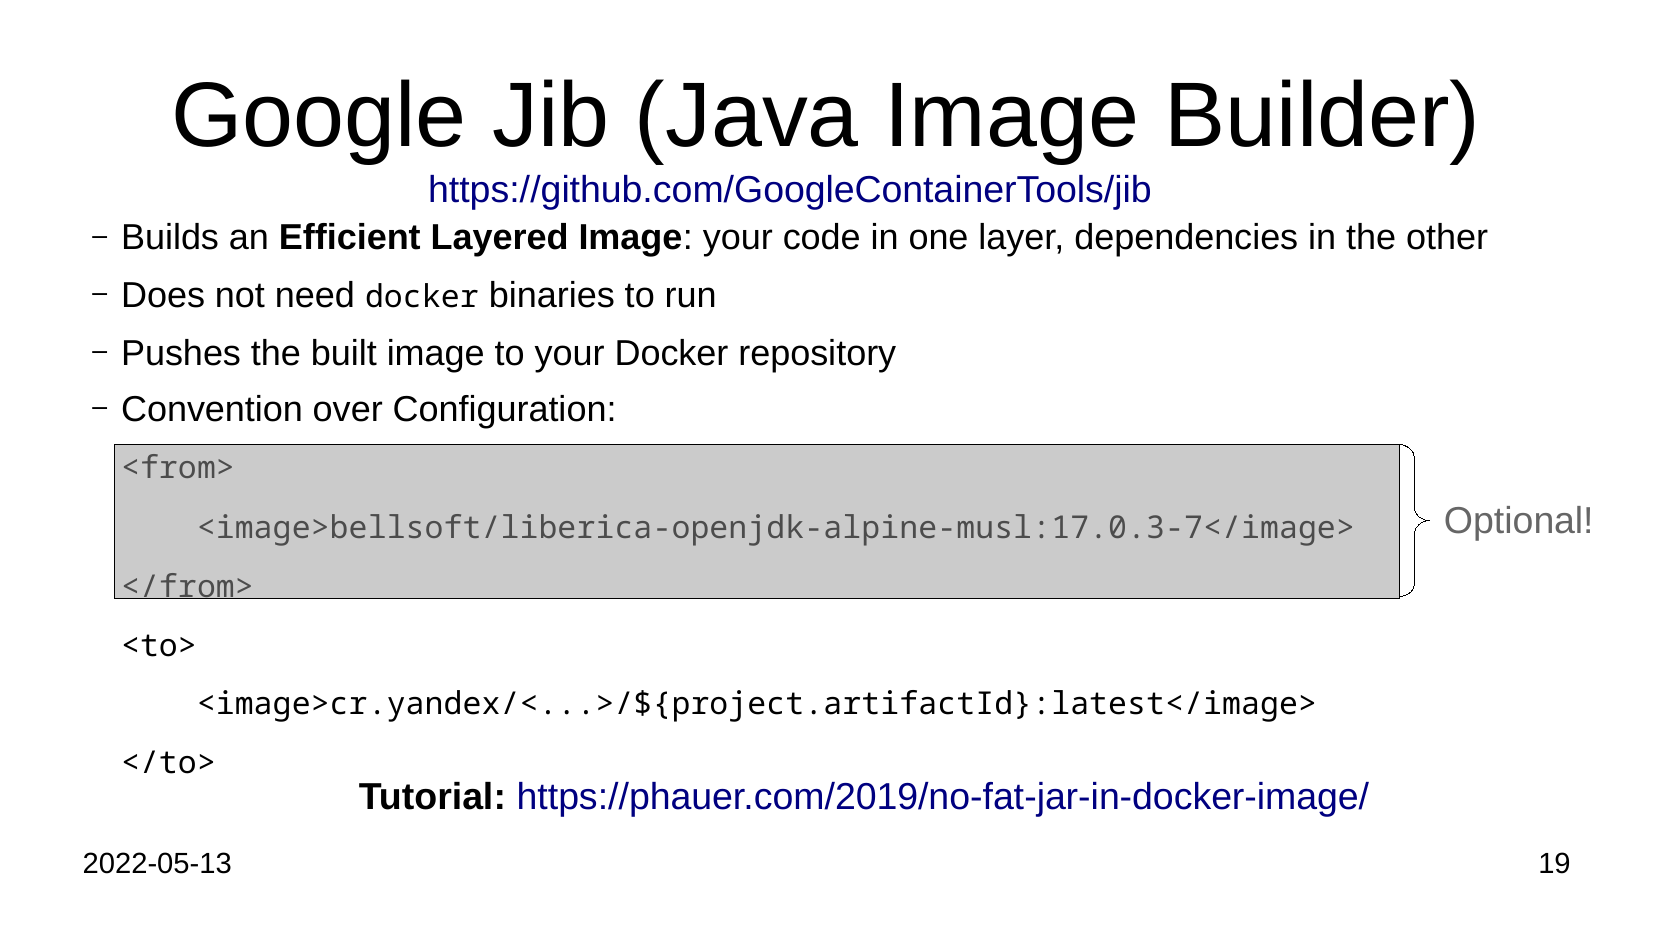

# Google Jib (Java Image Builder)
https://github.com/GoogleContainerTools/jib
Builds an Efficient Layered Image: your code in one layer, dependencies in the other
Does not need docker binaries to run
Pushes the built image to your Docker repository
Convention over Configuration:
<from>
 <image>bellsoft/liberica-openjdk-alpine-musl:17.0.3-7</image>
</from>
<to>
 <image>cr.yandex/<...>/${project.artifactId}:latest</image>
</to>
Optional!
Tutorial: https://phauer.com/2019/no-fat-jar-in-docker-image/
2022-05-13
19